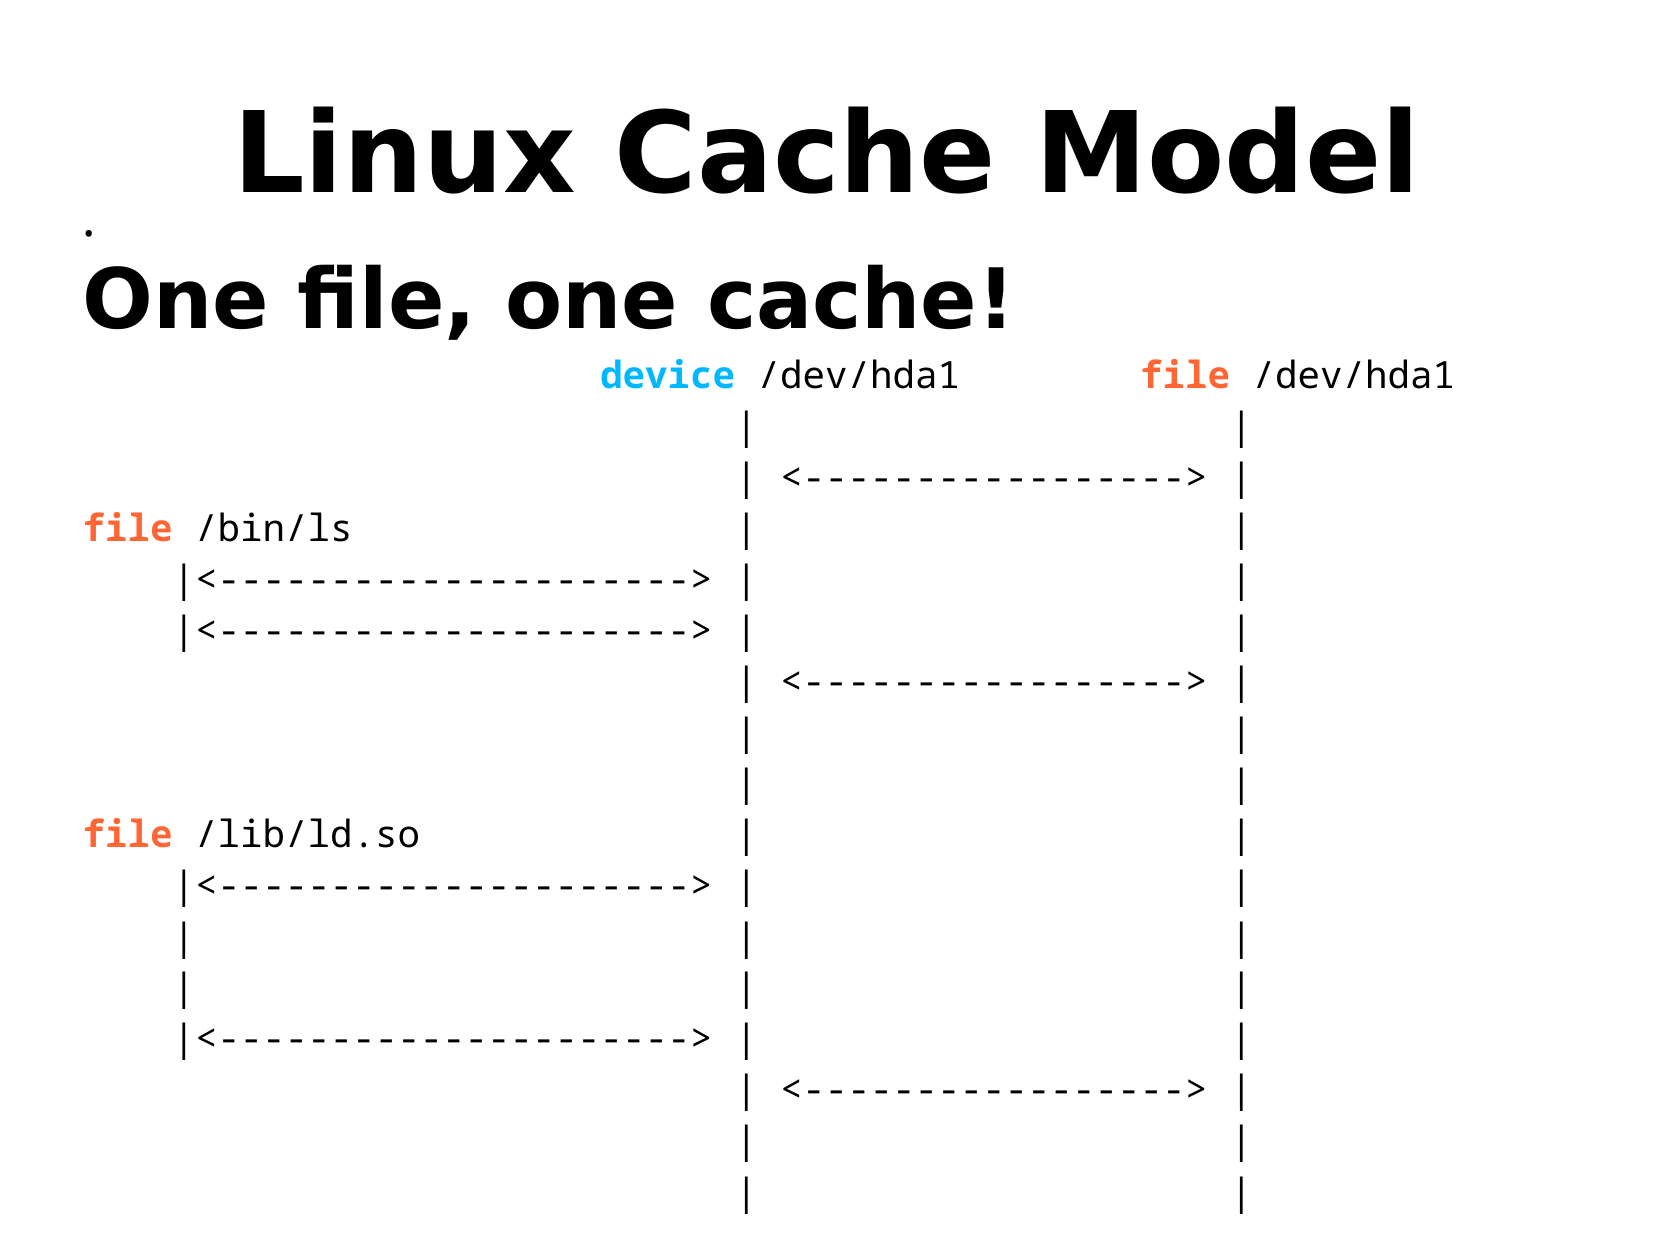

# Linux Cache Model
.
One file, one cache!
 device /dev/hda1 file /dev/hda1
 | |
 | <-----------------> |
file /bin/ls | |
 |<---------------------> | |
 |<---------------------> | |
 | <-----------------> |
 | |
 | |
file /lib/ld.so | |
 |<---------------------> | |
 | | |
 | | |
 |<---------------------> | |
 | <-----------------> |
 | |
 | |